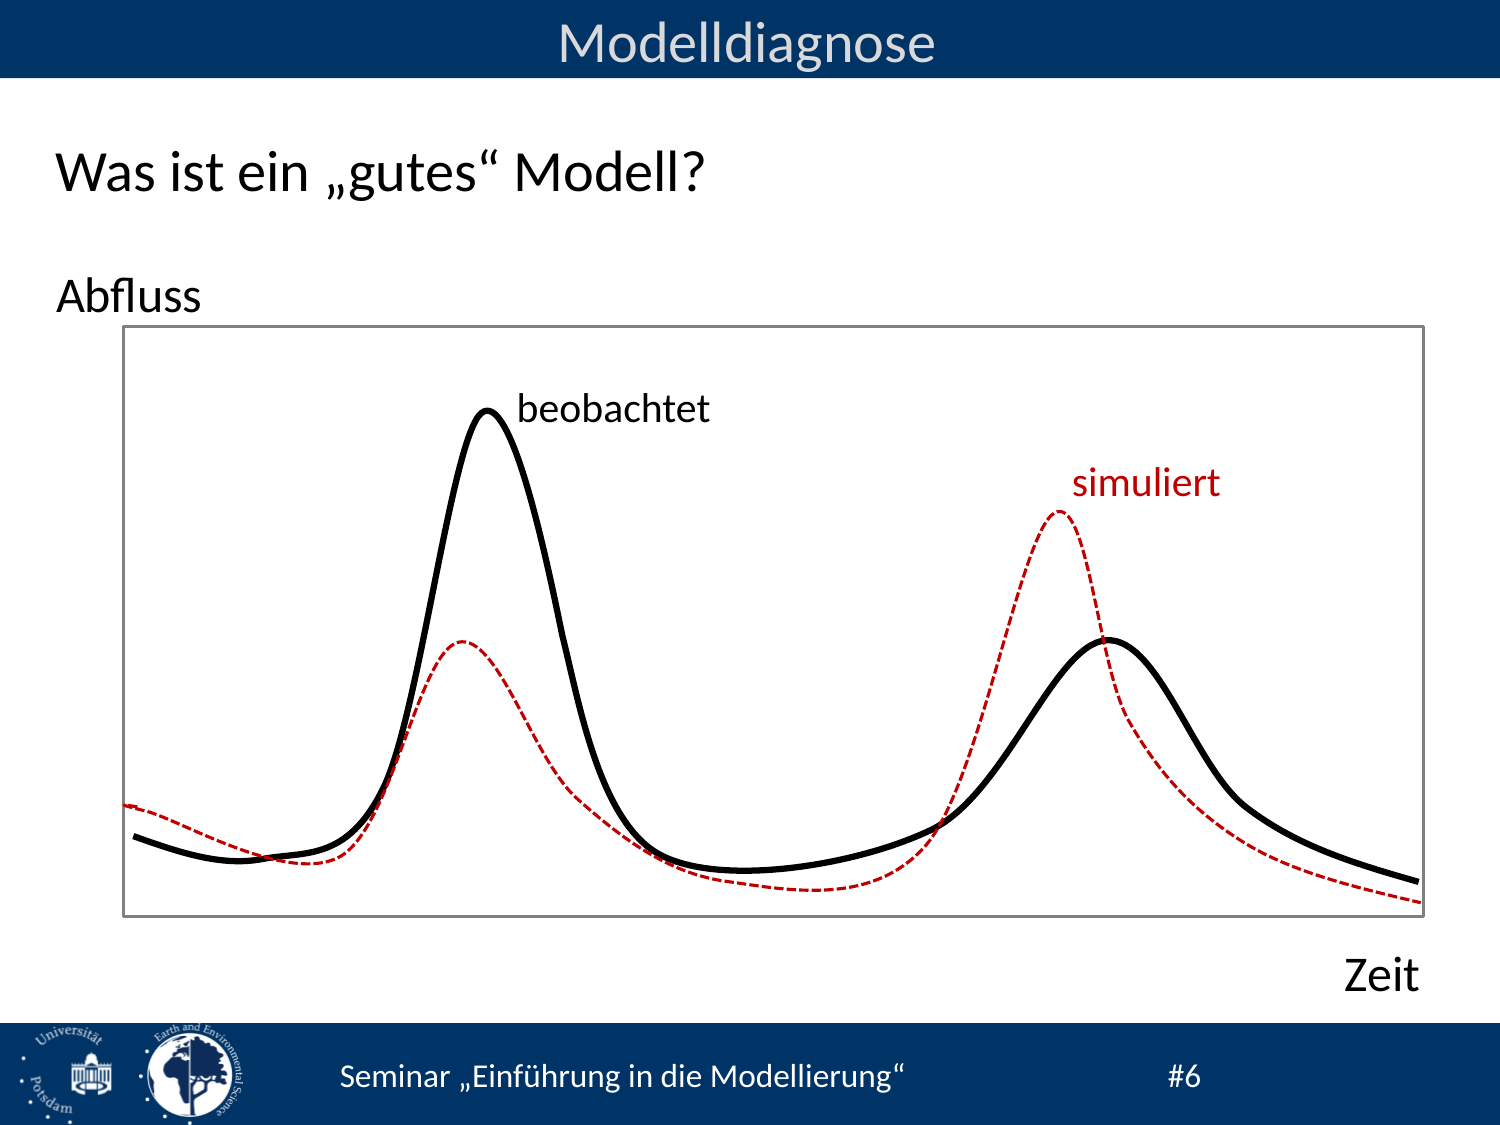

Modelldiagnose
Was ist ein „gutes“ Modell?
Abfluss
beobachtet
simuliert
Zeit